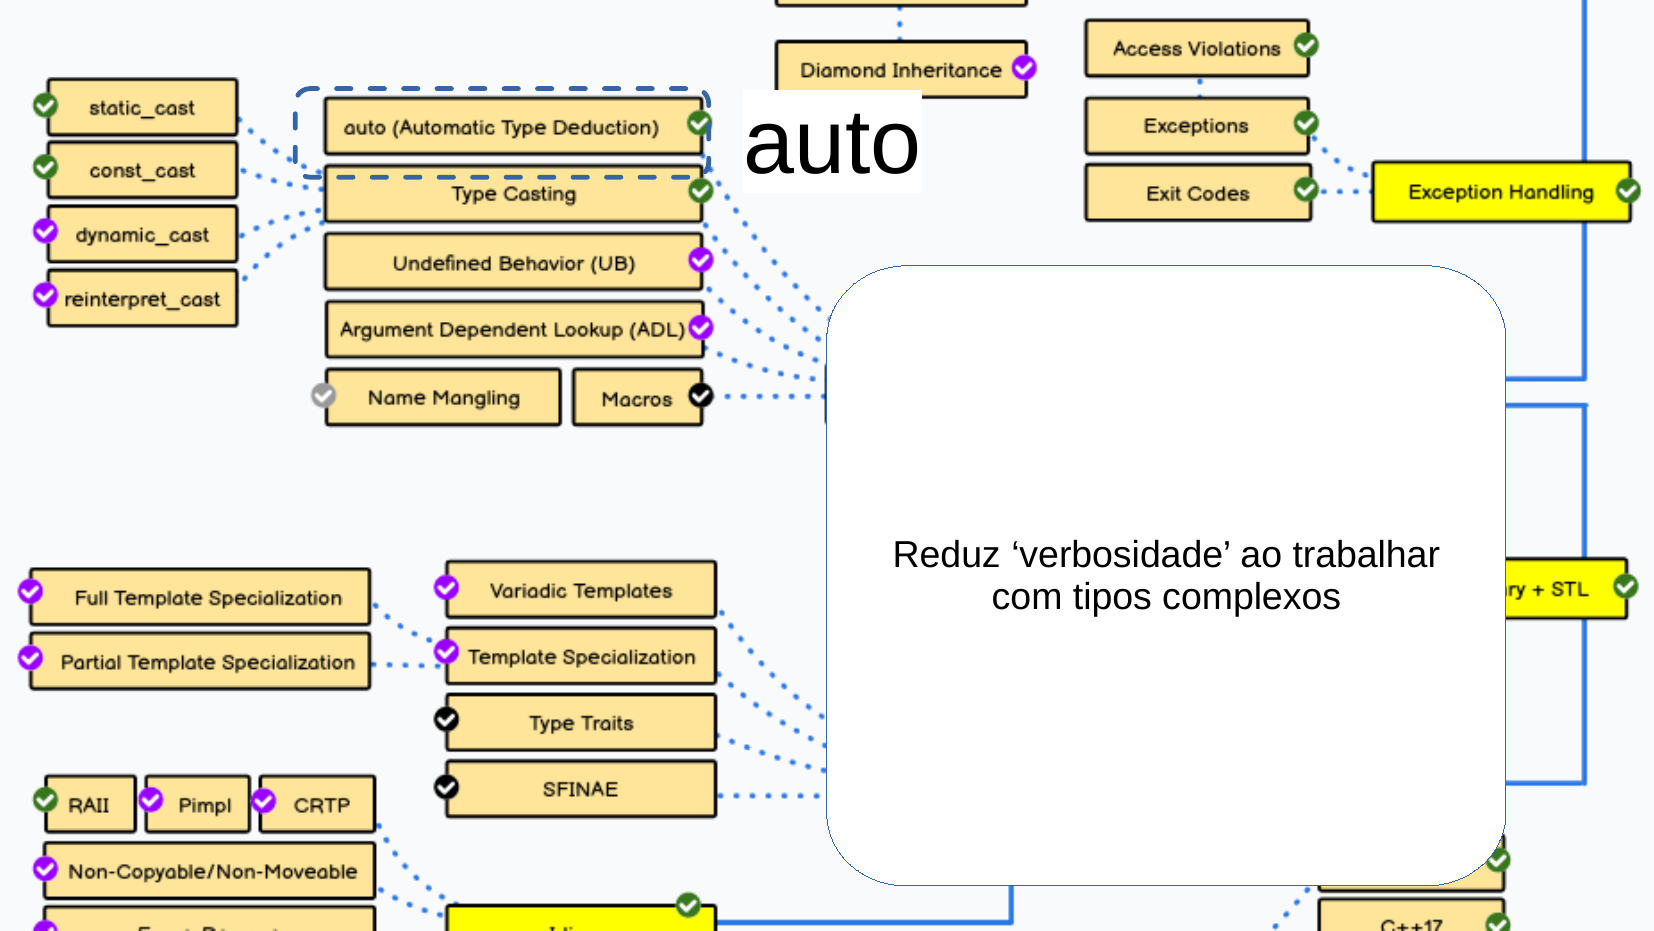

# auto
Reduz ‘verbosidade’ ao trabalhar com tipos complexos